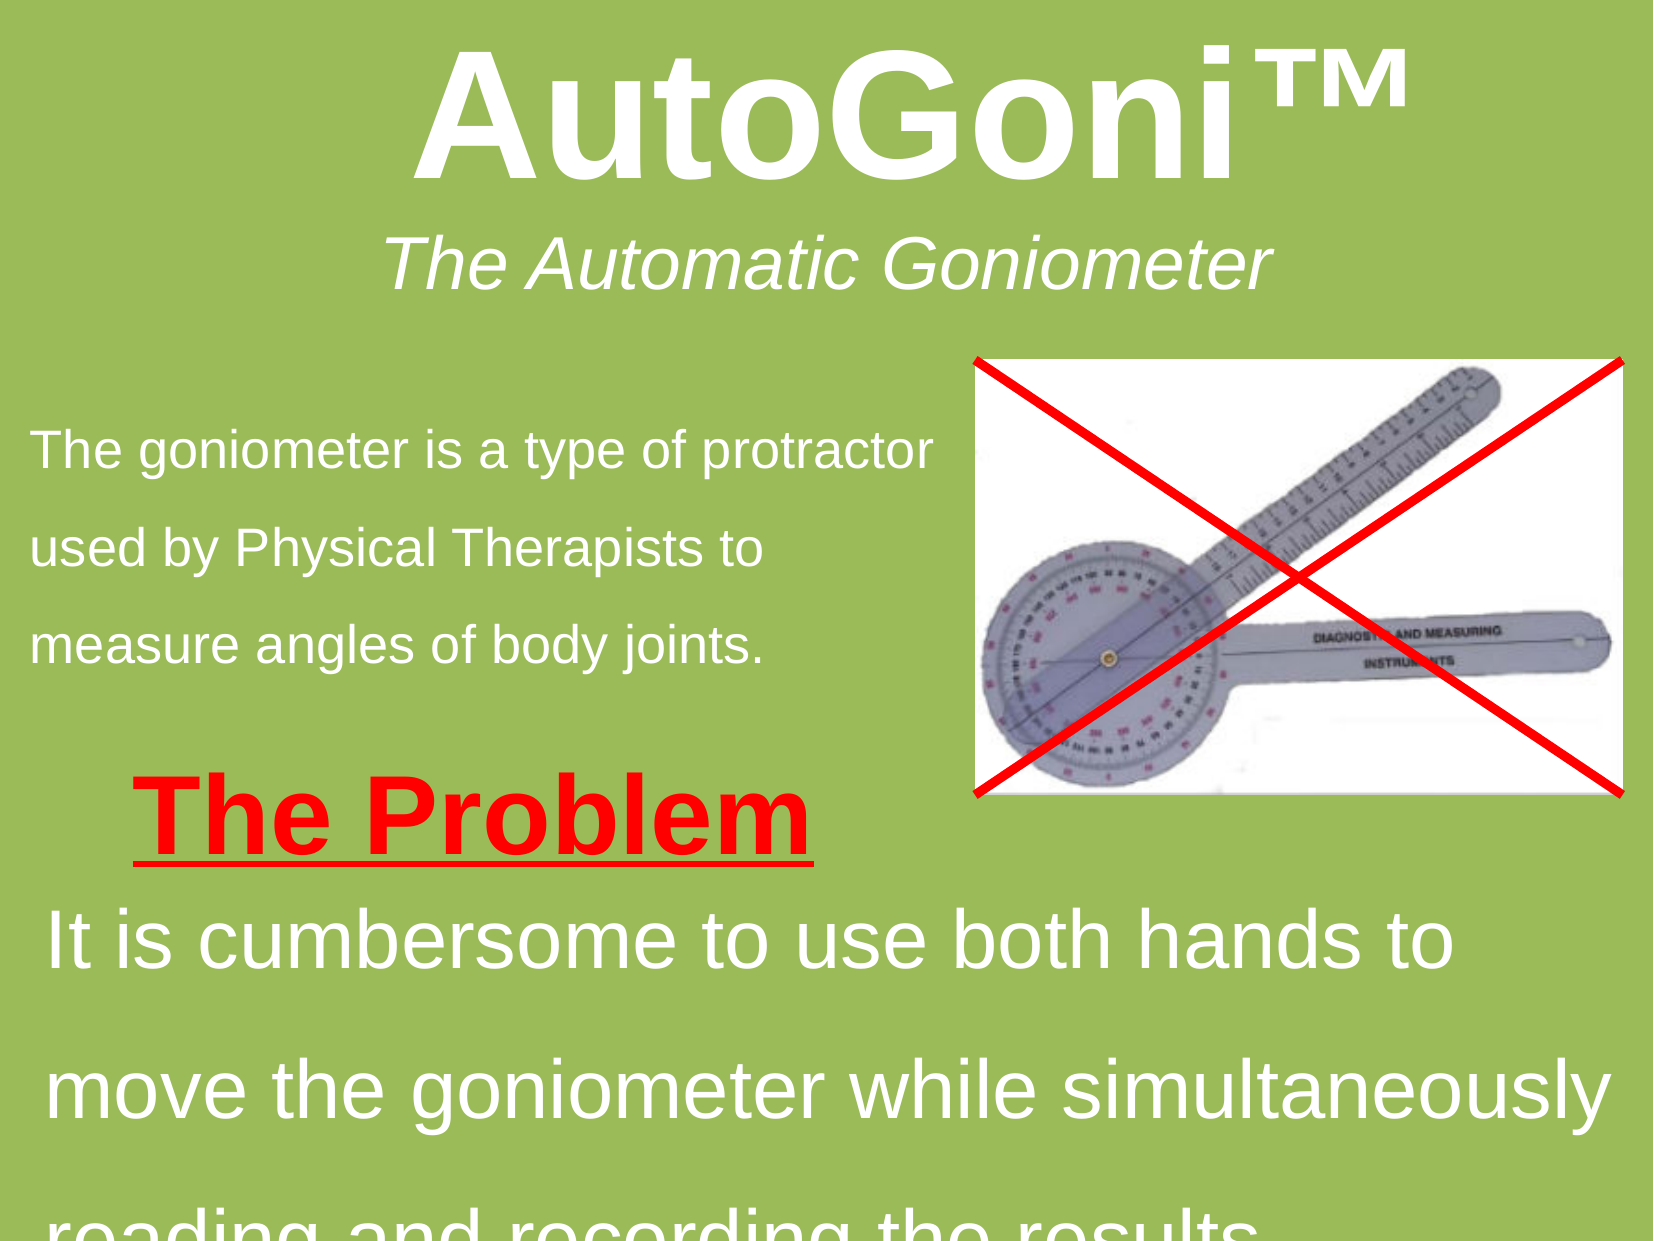

™
AutoGoni
The Automatic Goniometer
The goniometer is a type of protractor used by Physical Therapists to measure angles of body joints.
The Problem
It is cumbersome to use both hands to move the goniometer while simultaneously reading and recording the results